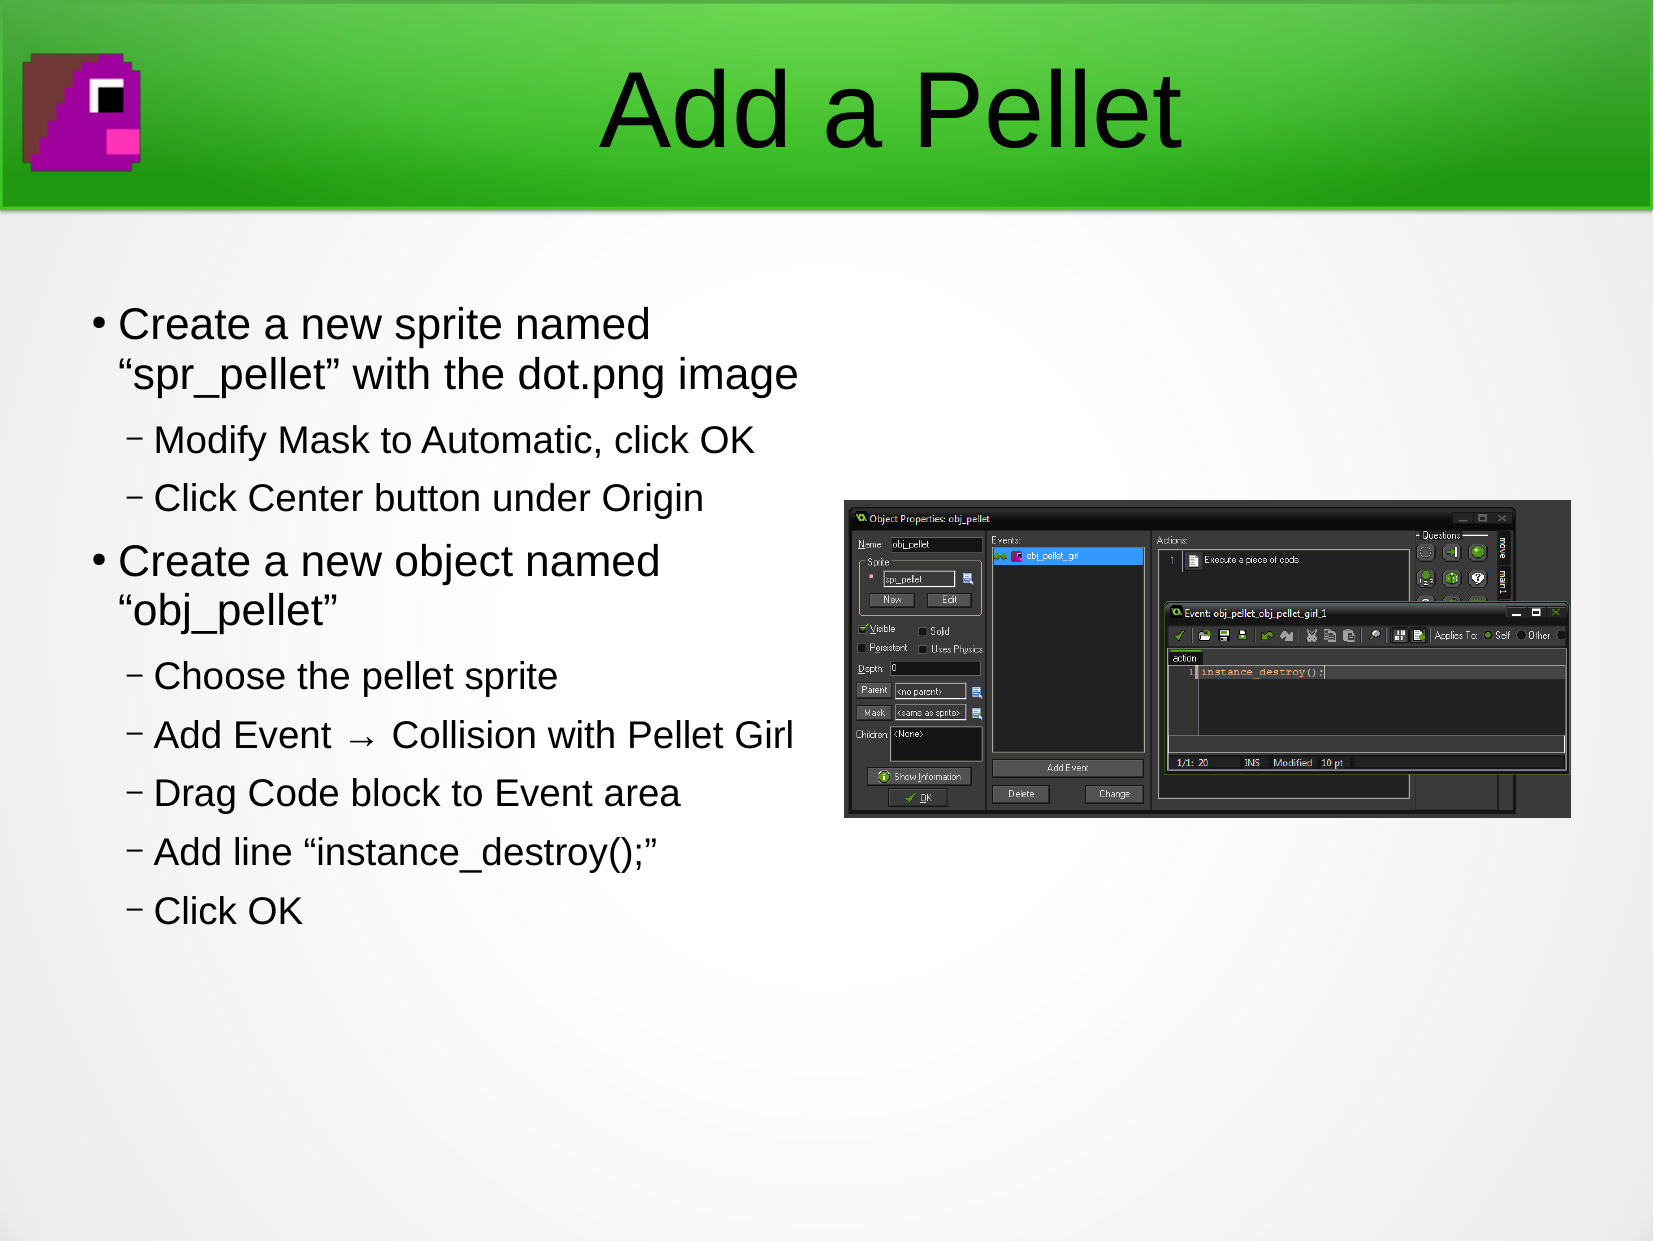

# Add a Pellet
Create a new sprite named “spr_pellet” with the dot.png image
Modify Mask to Automatic, click OK
Click Center button under Origin
Create a new object named “obj_pellet”
Choose the pellet sprite
Add Event → Collision with Pellet Girl
Drag Code block to Event area
Add line “instance_destroy();”
Click OK